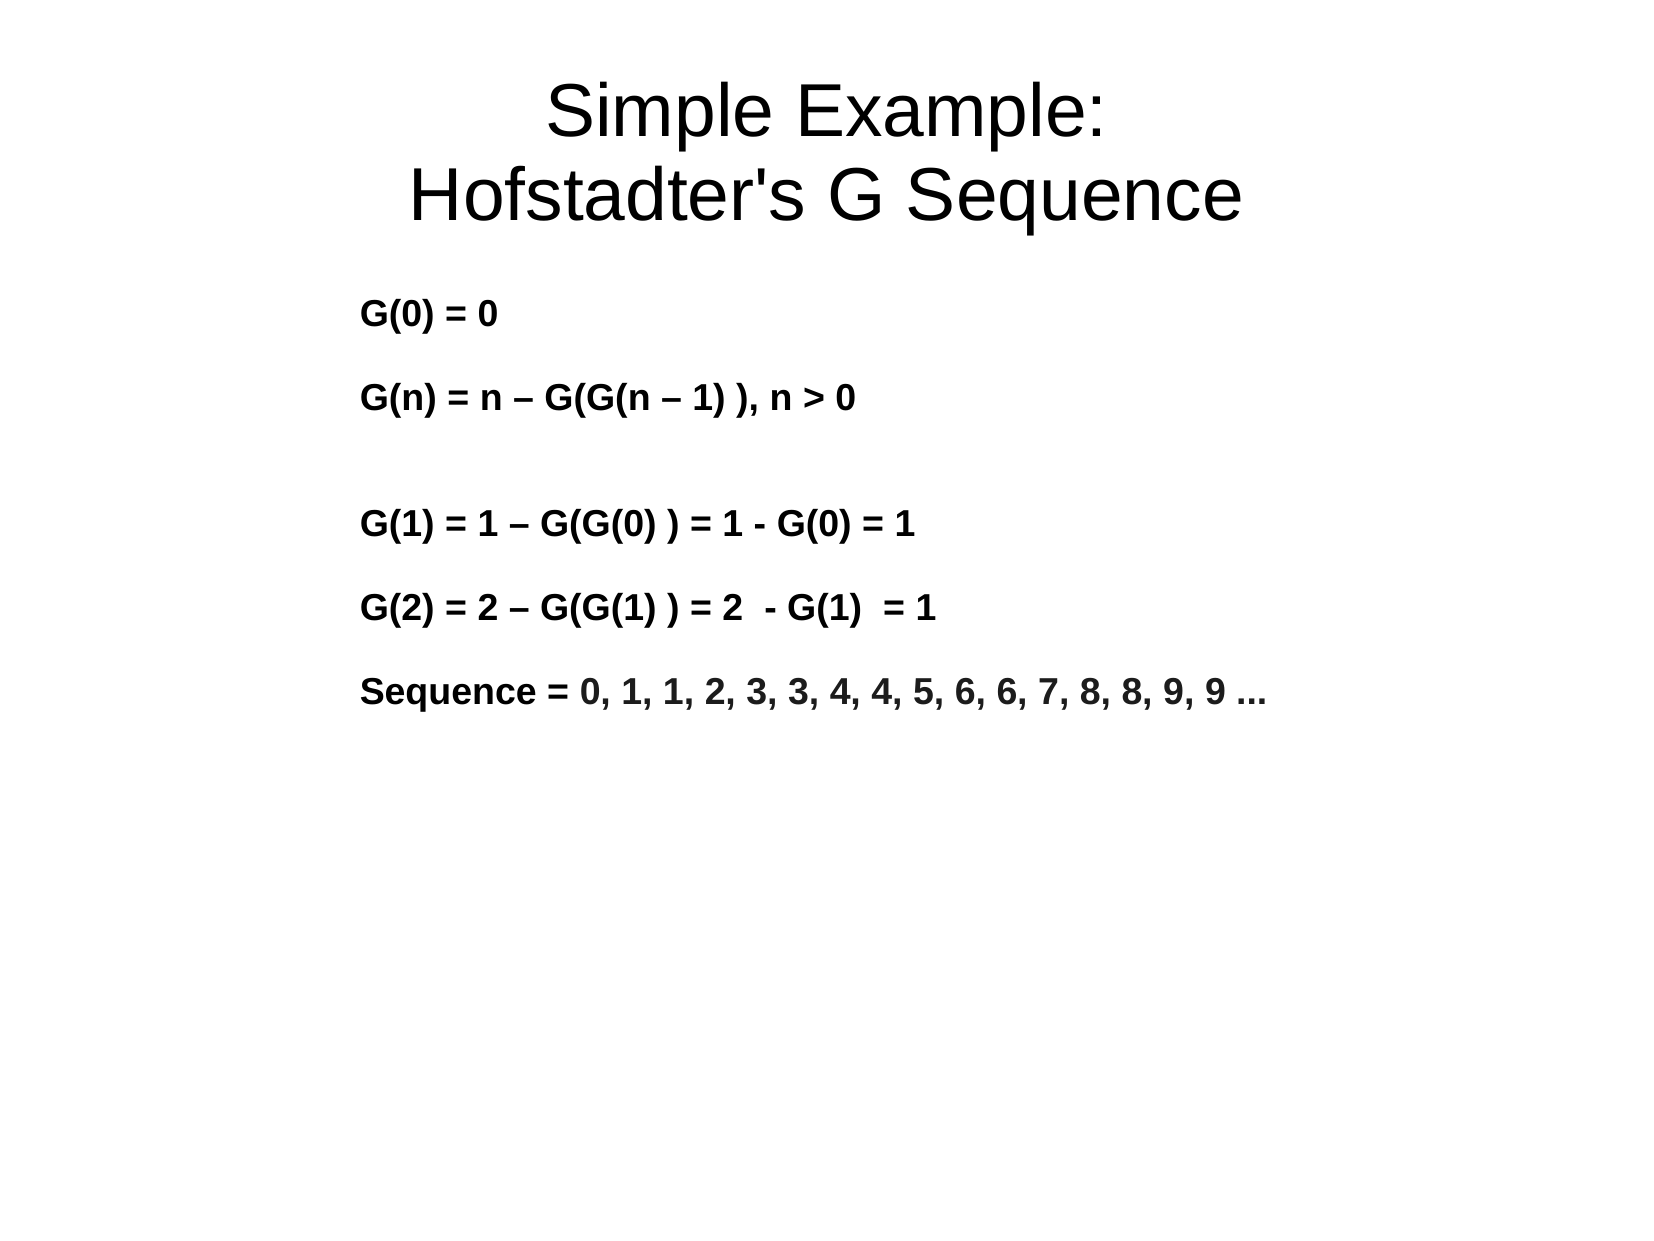

# Simple Example: Hofstadter's G Sequence
G(0) = 0
G(n) = n – G(G(n – 1) ), n > 0
G(1) = 1 – G(G(0) ) = 1 - G(0) = 1
G(2) = 2 – G(G(1) ) = 2 - G(1) = 1
Sequence = 0, 1, 1, 2, 3, 3, 4, 4, 5, 6, 6, 7, 8, 8, 9, 9 ...